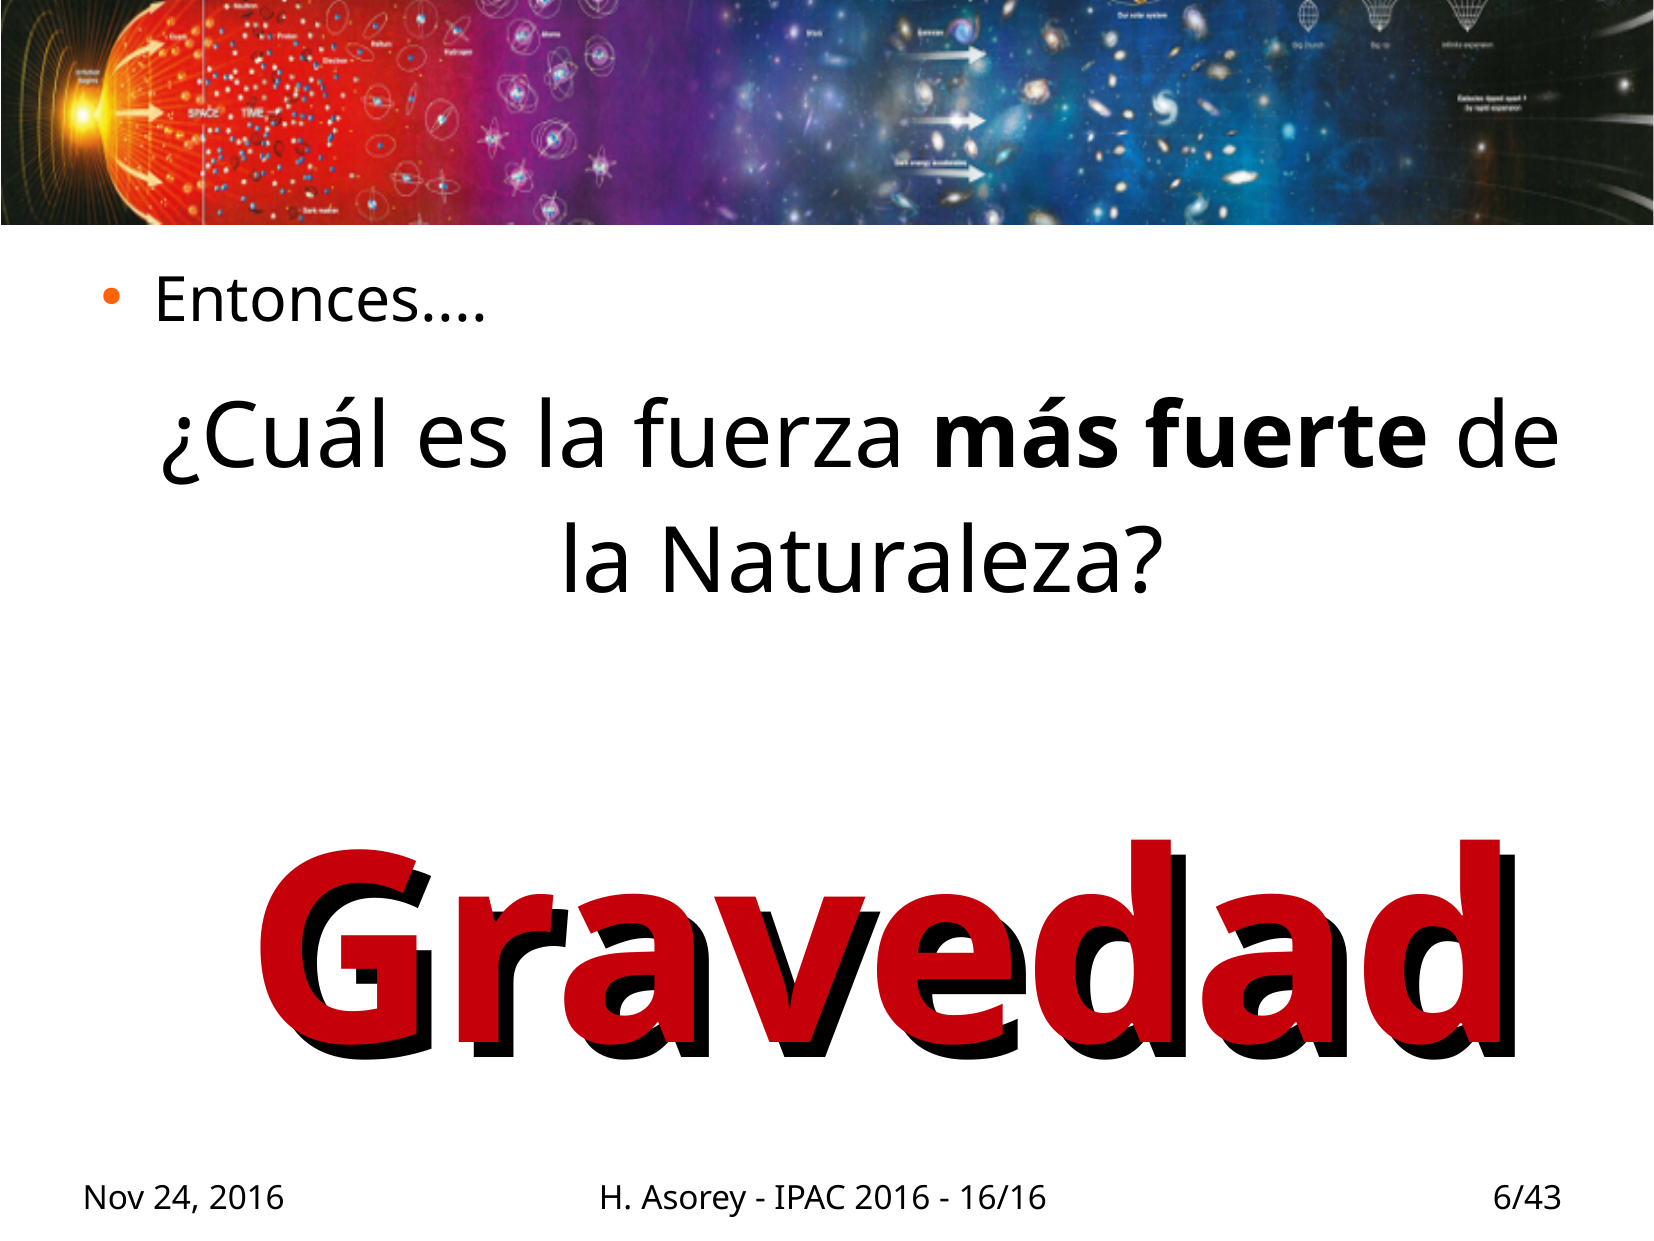

# Entonces....
¿Cuál es la fuerza más fuerte de la Naturaleza?
Gravedad
Nov 24, 2016
H. Asorey - IPAC 2016 - 16/16
6